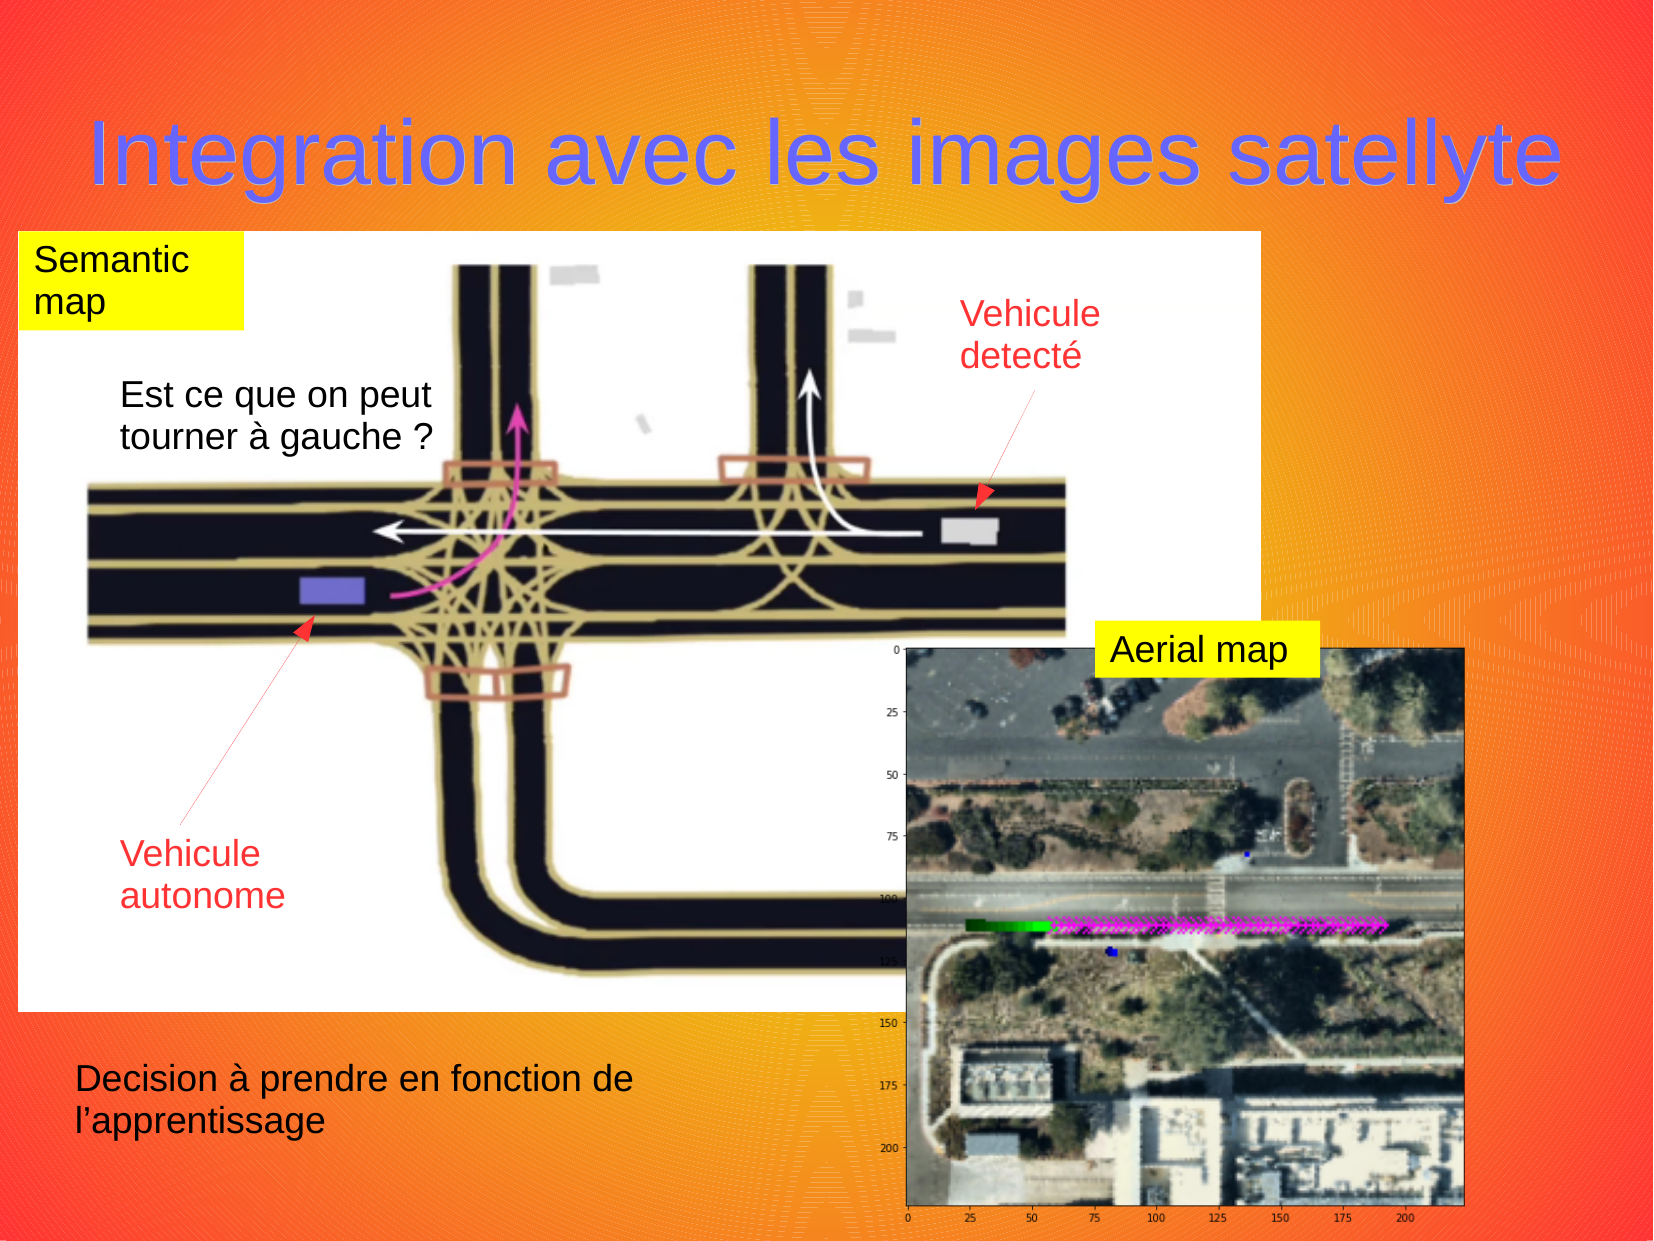

# Integration avec les images satellyte
Semantic map
Vehicule detecté
Est ce que on peut tourner à gauche ?
Aerial map
Vehicule autonome
Decision à prendre en fonction de l’apprentissage